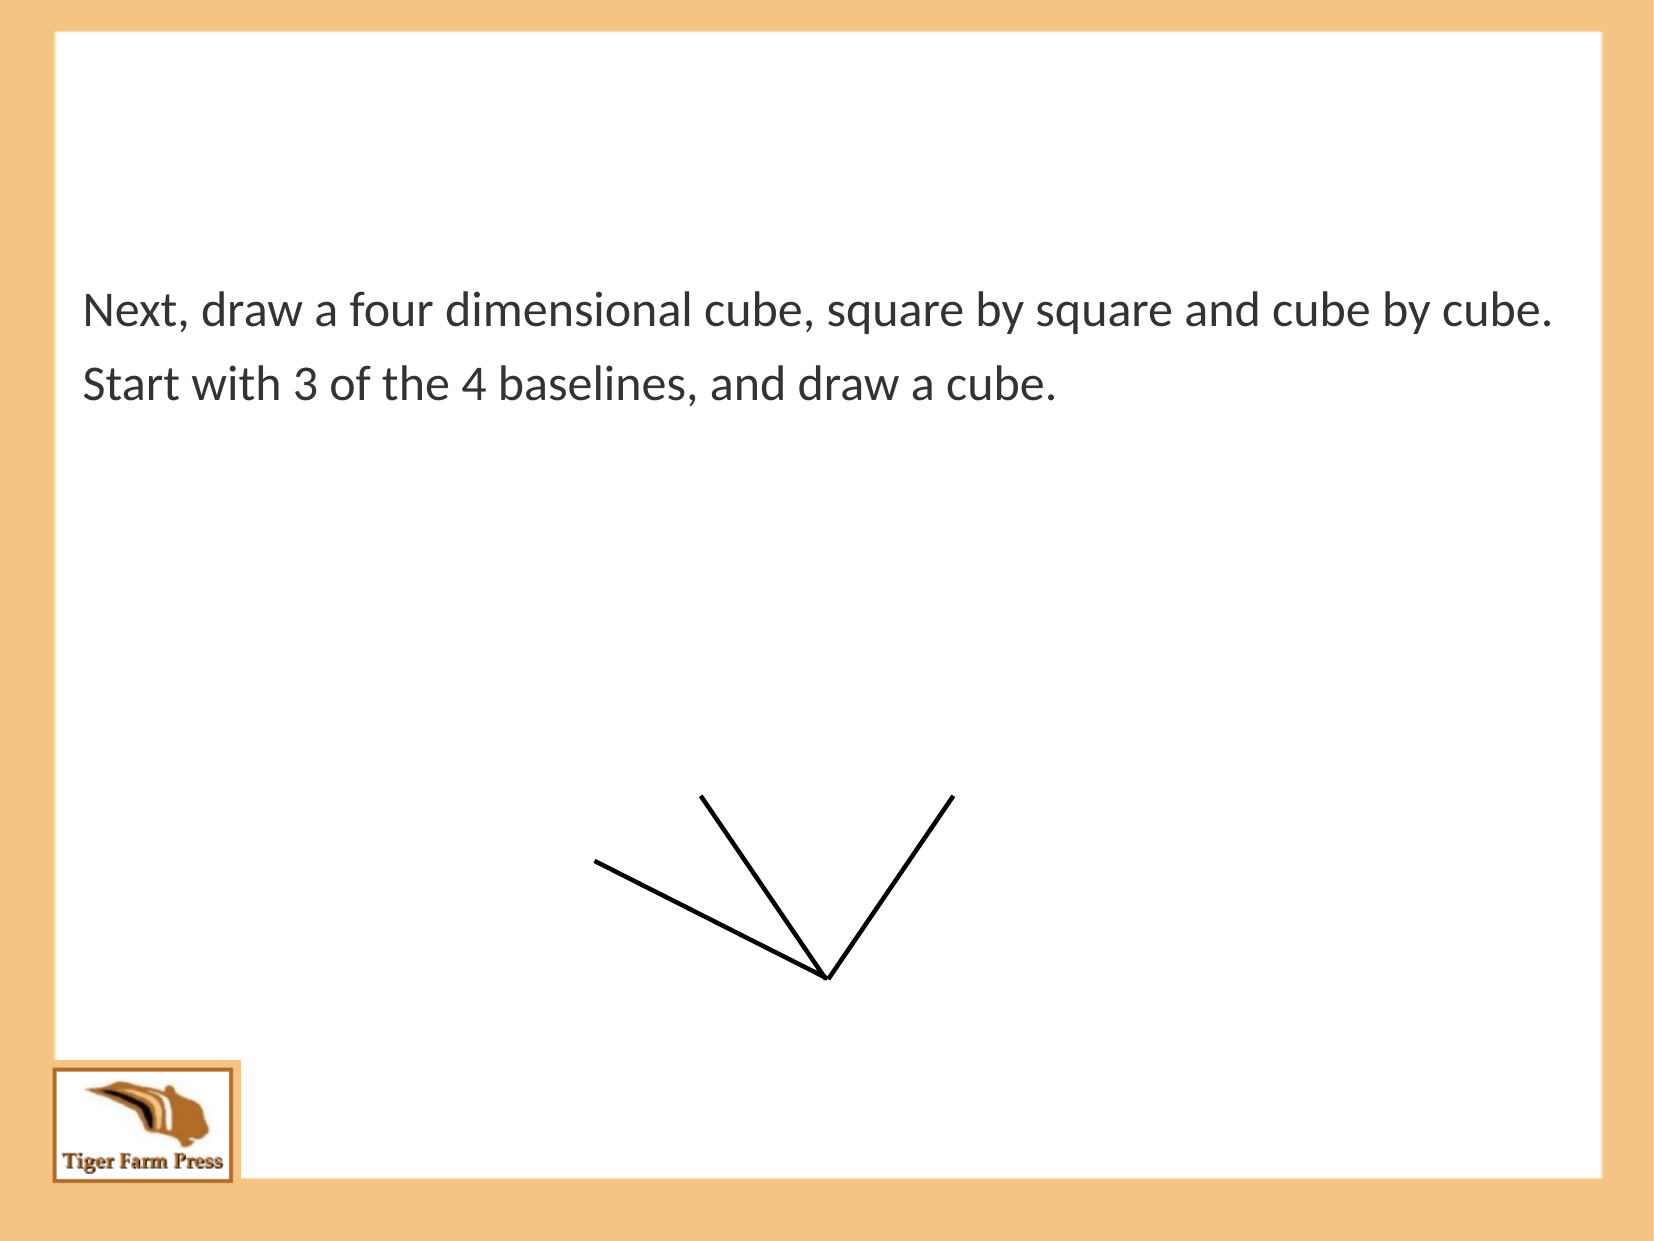

# Next, draw a four dimensional cube, square by square and cube by cube.
Start with 3 of the 4 baselines, and draw a cube.